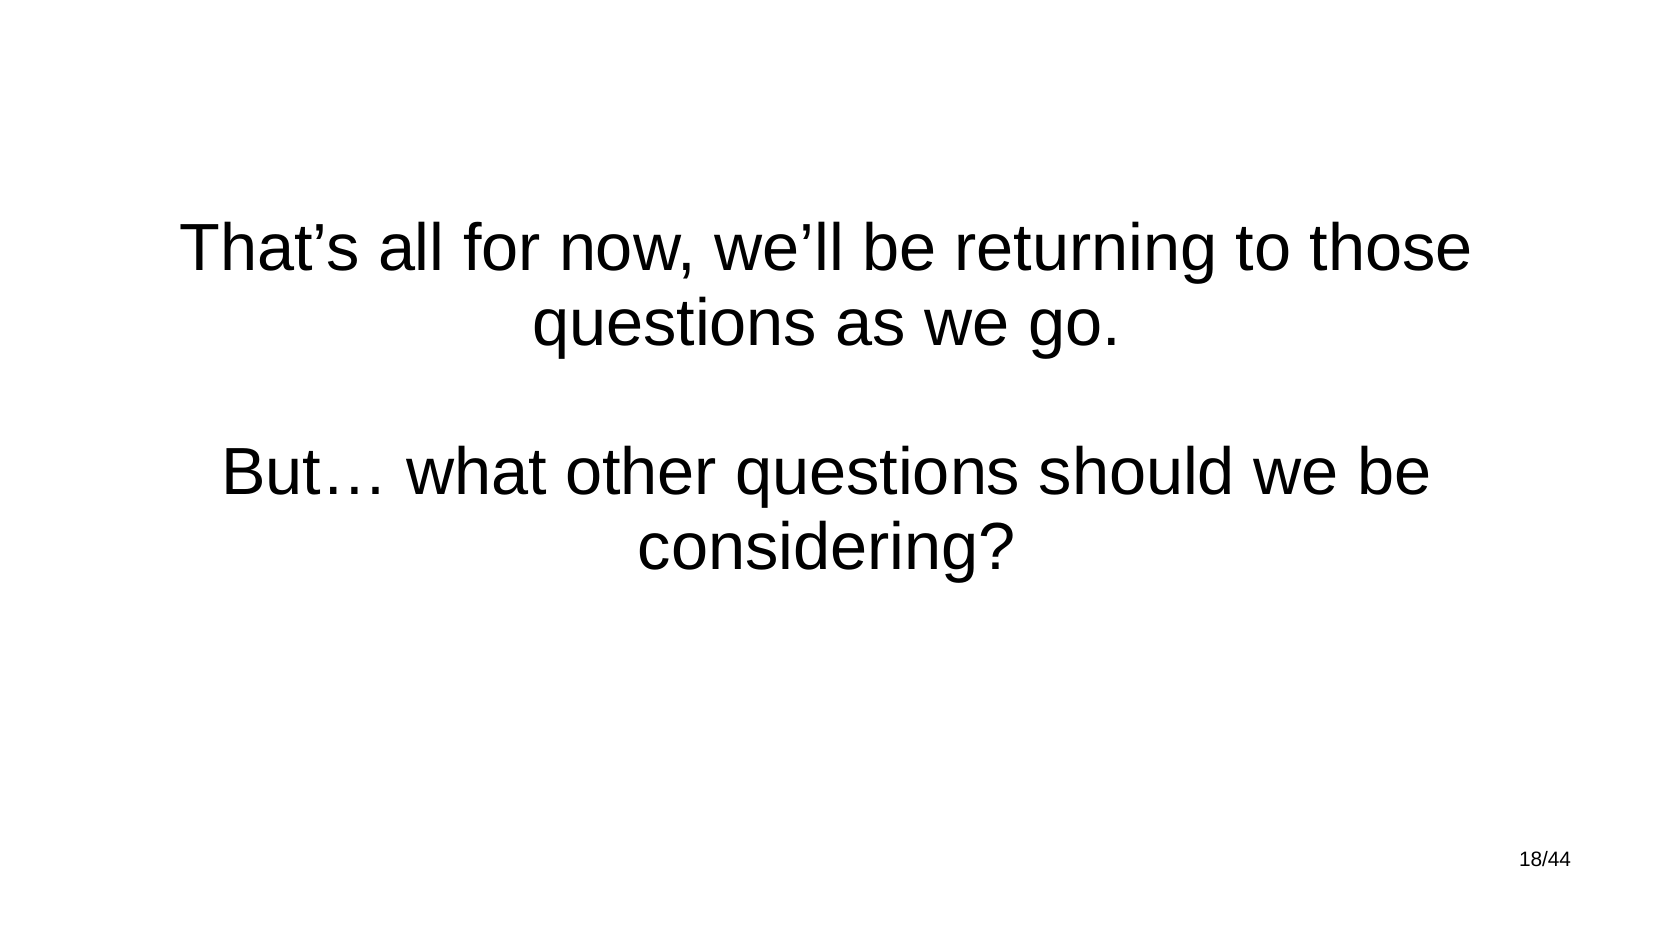

# That’s all for now, we’ll be returning to those questions as we go.
But… what other questions should we be considering?
18